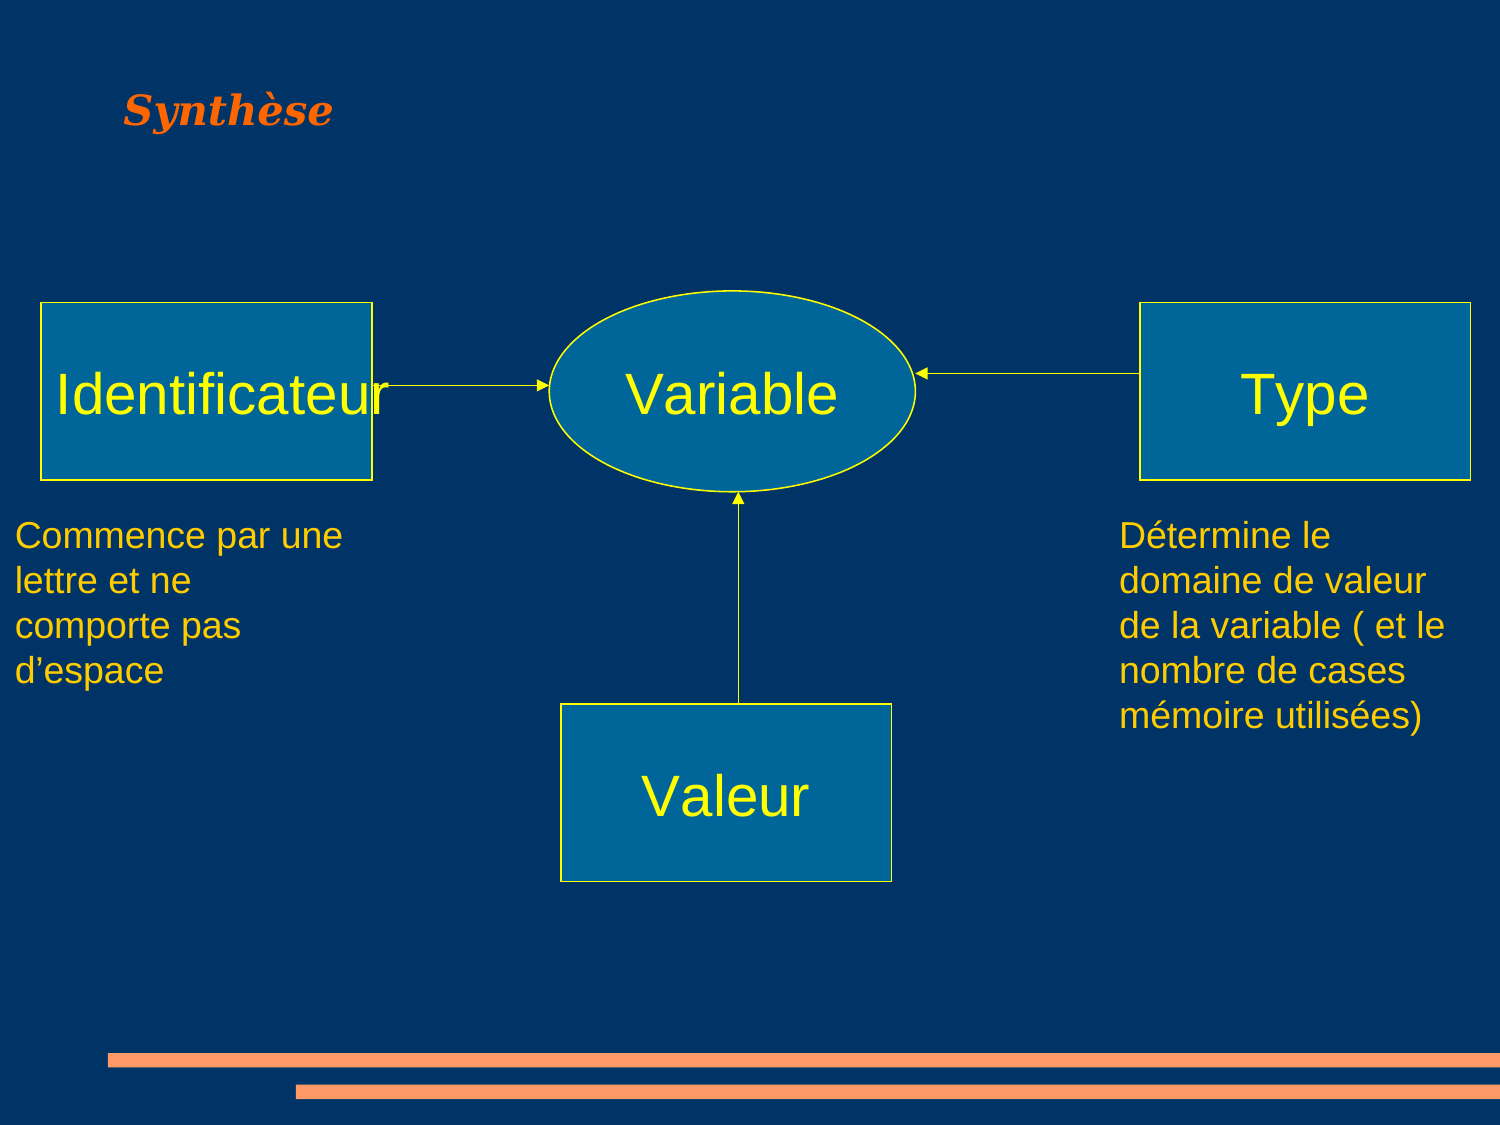

# Synthèse
Variable
Identificateur
Type
Commence par une lettre et ne comporte pas d’espace
Détermine le domaine de valeur de la variable ( et le nombre de cases mémoire utilisées)
Valeur